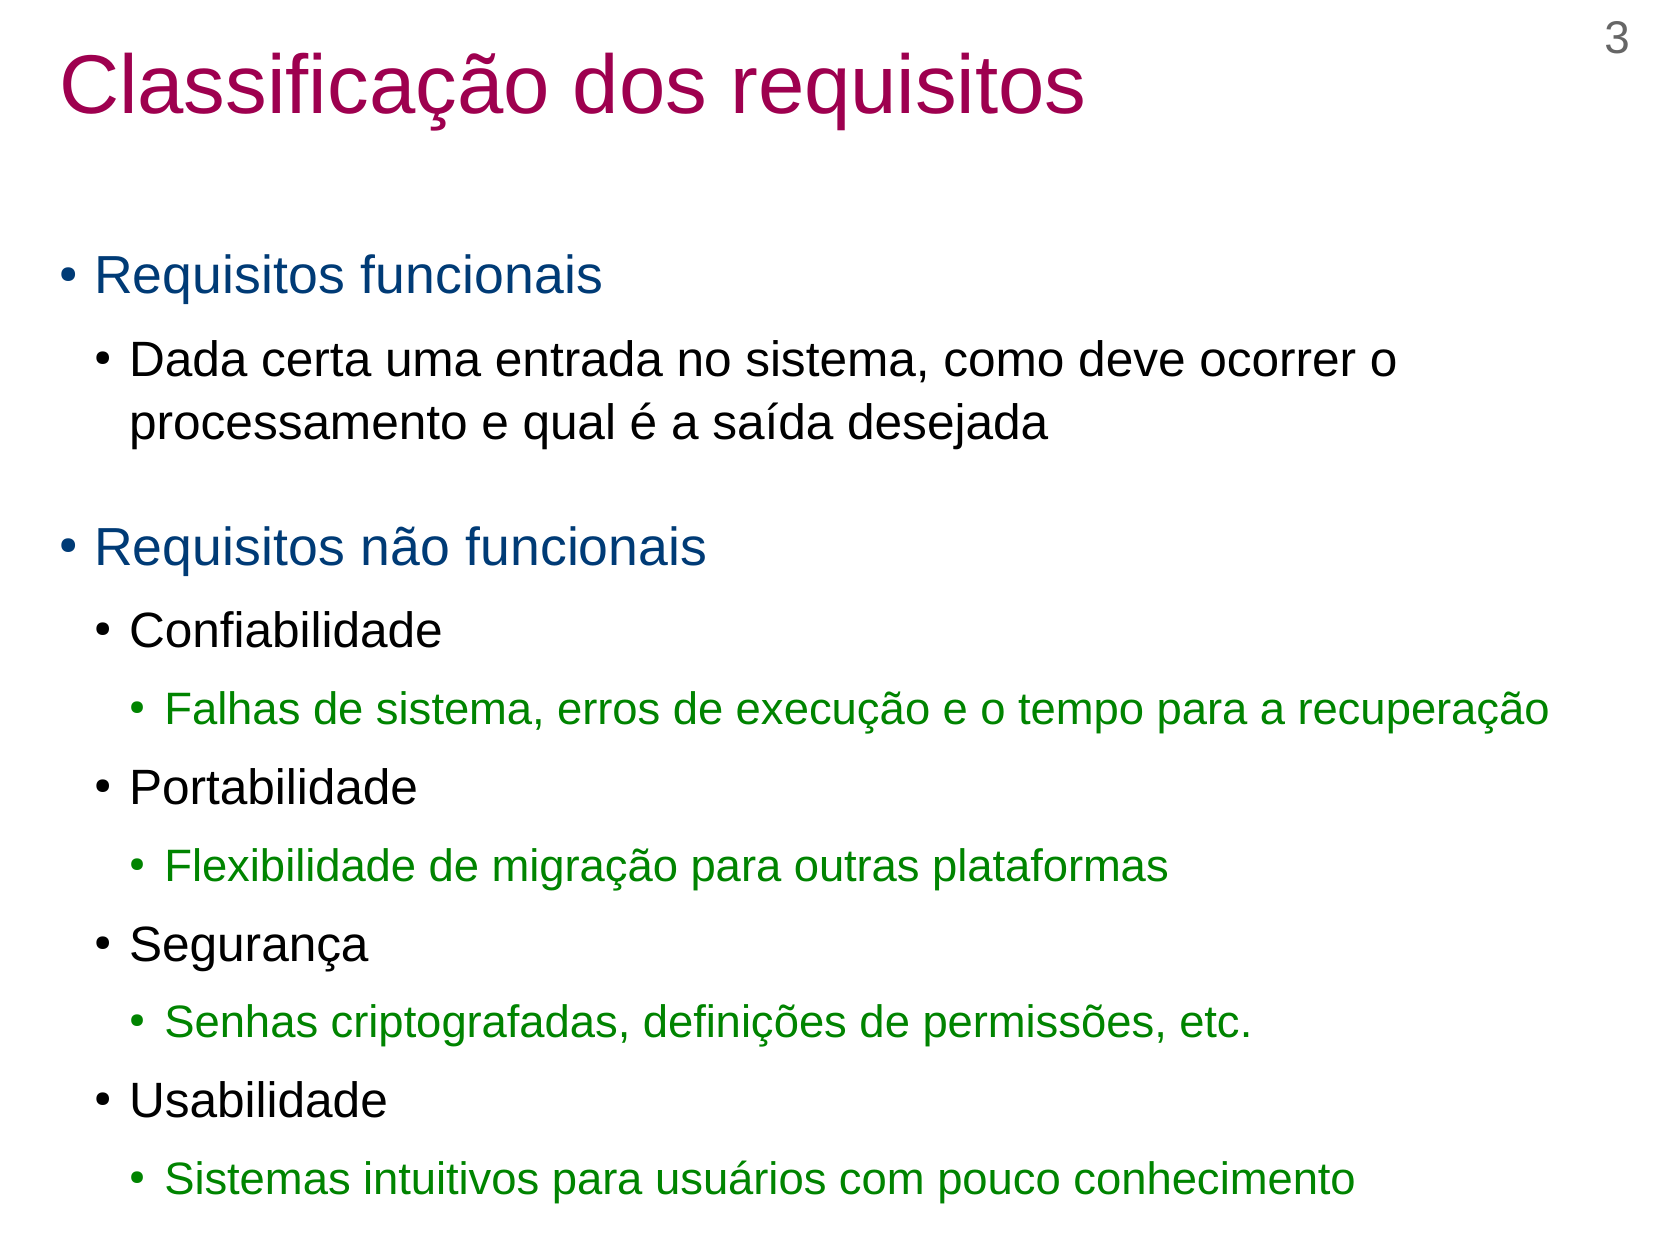

3
# Classificação dos requisitos
Requisitos funcionais
Dada certa uma entrada no sistema, como deve ocorrer o processamento e qual é a saída desejada
Requisitos não funcionais
Confiabilidade
Falhas de sistema, erros de execução e o tempo para a recuperação
Portabilidade
Flexibilidade de migração para outras plataformas
Segurança
Senhas criptografadas, definições de permissões, etc.
Usabilidade
Sistemas intuitivos para usuários com pouco conhecimento